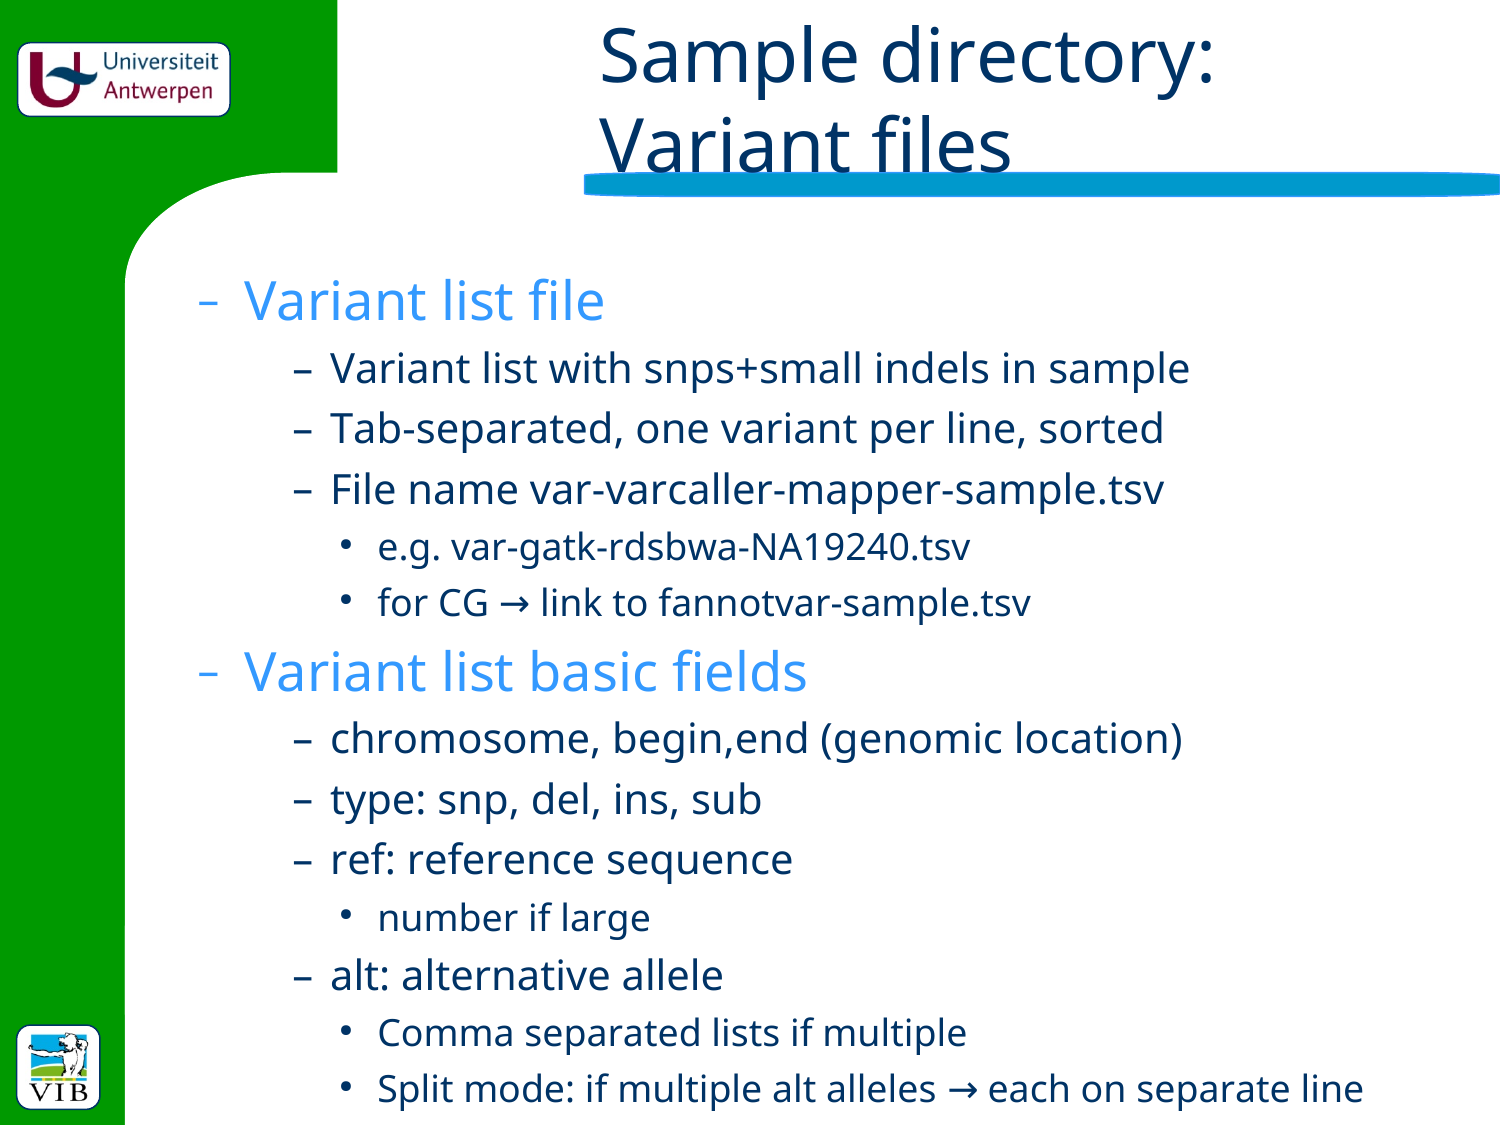

# Sample directory: Variant files
Variant list file
Variant list with snps+small indels in sample
Tab-separated, one variant per line, sorted
File name var-varcaller-mapper-sample.tsv
e.g. var-gatk-rdsbwa-NA19240.tsv
for CG → link to fannotvar-sample.tsv
Variant list basic fields
chromosome, begin,end (genomic location)
type: snp, del, ins, sub
ref: reference sequence
number if large
alt: alternative allele
Comma separated lists if multiple
Split mode: if multiple alt alleles → each on separate line